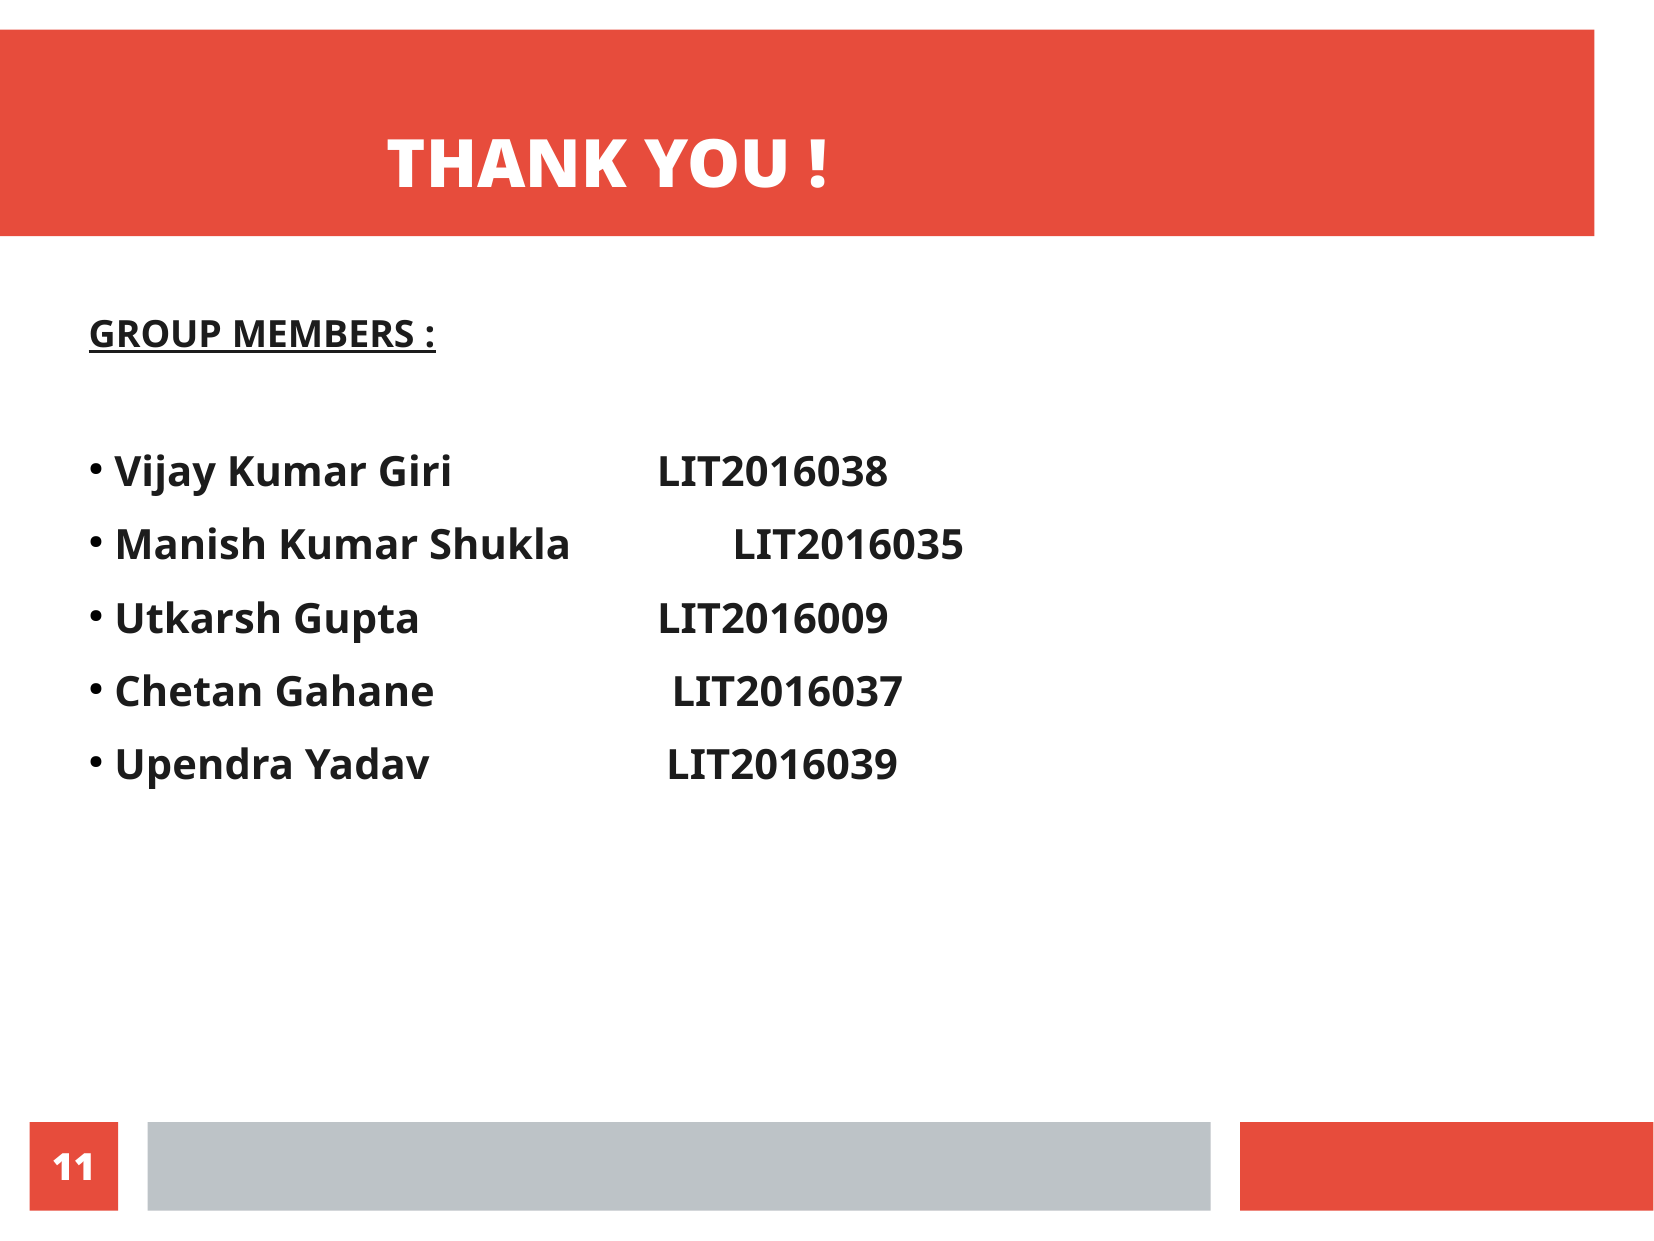

# THANK YOU !
GROUP MEMBERS :
 Vijay Kumar Giri LIT2016038
 Manish Kumar Shukla LIT2016035
 Utkarsh Gupta LIT2016009
 Chetan Gahane LIT2016037
 Upendra Yadav LIT2016039
11